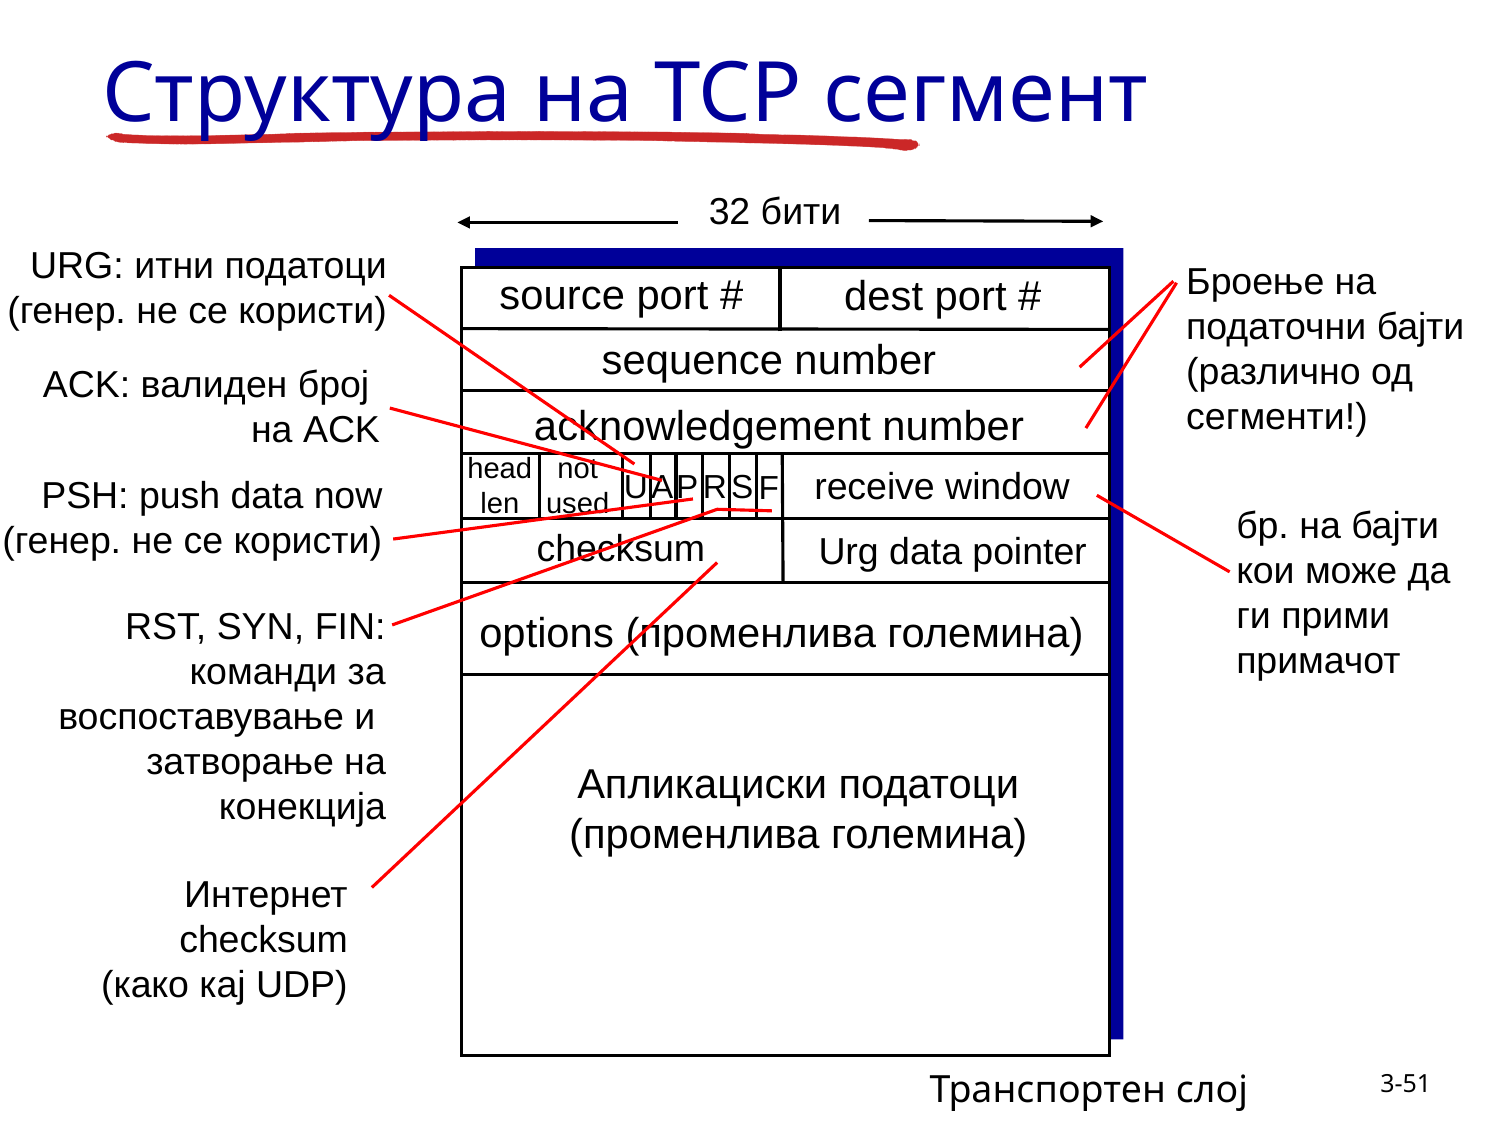

# Структура на TCP сегмент
32 бити
URG: итни податоци
(генер. не се користи)
Броење на
податочни бајти
(различно од
сегменти!)
source port #
dest port #
sequence number
ACK: валиден број
на ACK
acknowledgement number
head
len
not
used
receive window
U
A
P
R
S
F
PSH: push data now
(генер. не се користи)
бр. на бајти
кои може да
ги прими
примачот
checksum
Urg data pointer
RST, SYN, FIN:
команди за
воспоставување и
затворање на
конекција
options (променлива големина)
Апликациски податоци
(променлива големина)
Интернет
checksum
(како кај UDP)
Транспортен слој